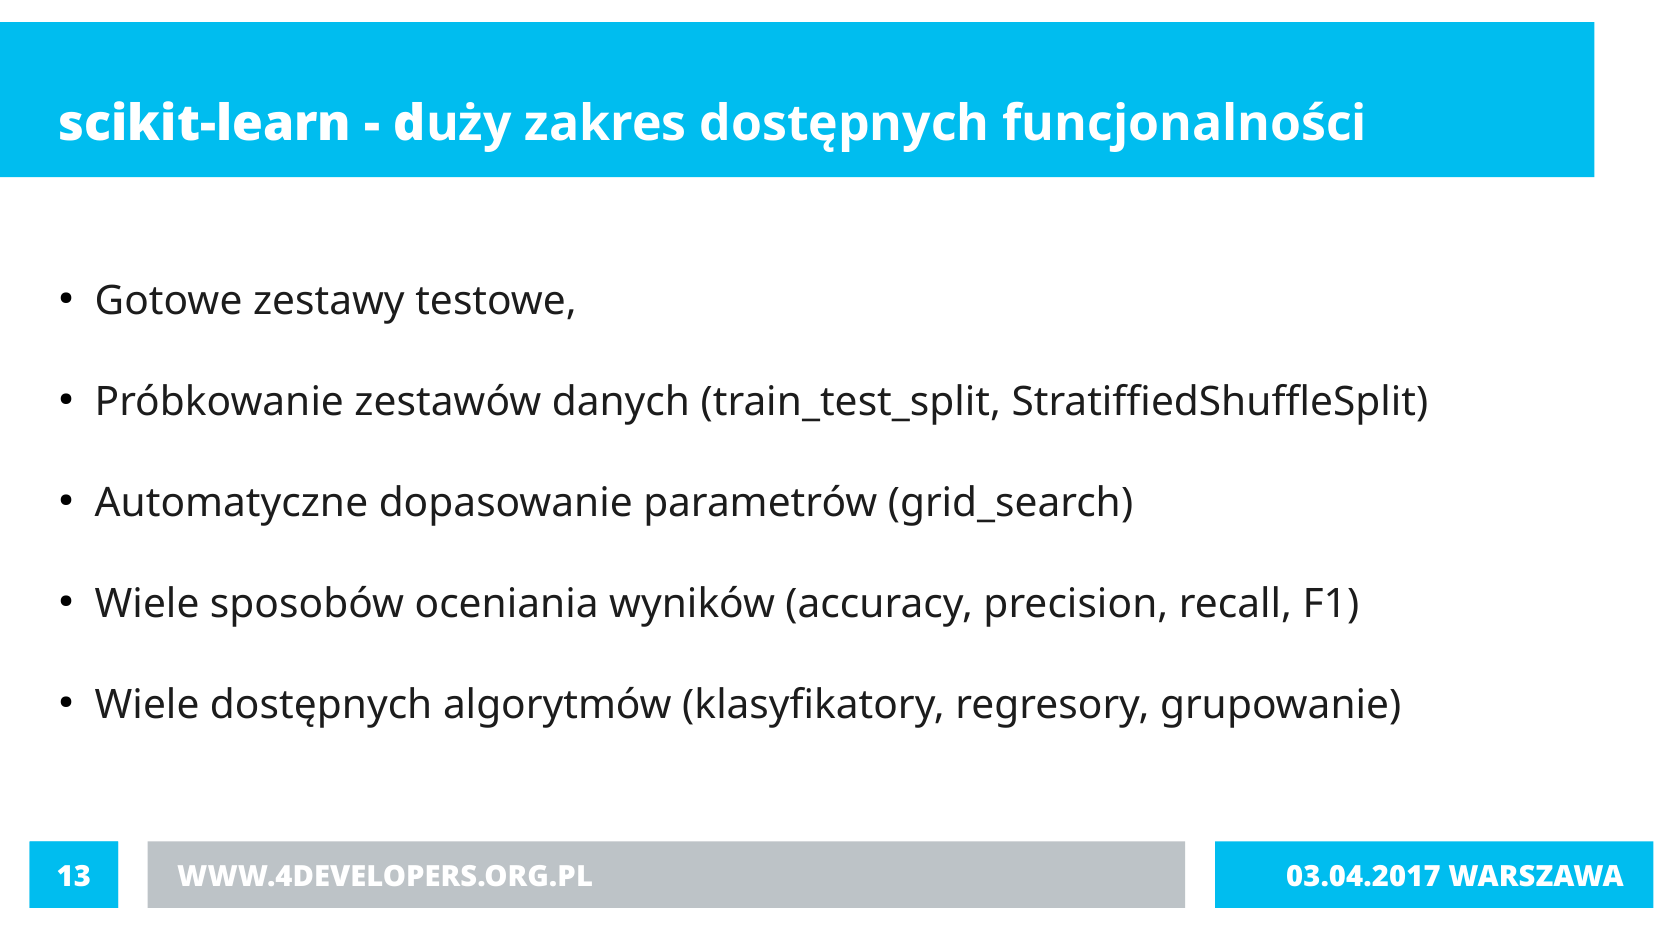

# scikit-learn - duży zakres dostępnych funcjonalności
Gotowe zestawy testowe,
Próbkowanie zestawów danych (train_test_split, StratiffiedShuffleSplit)
Automatyczne dopasowanie parametrów (grid_search)
Wiele sposobów oceniania wyników (accuracy, precision, recall, F1)
Wiele dostępnych algorytmów (klasyfikatory, regresory, grupowanie)
13
WWW.4DEVELOPERS.ORG.PL
03.04.2017 WARSZAWA